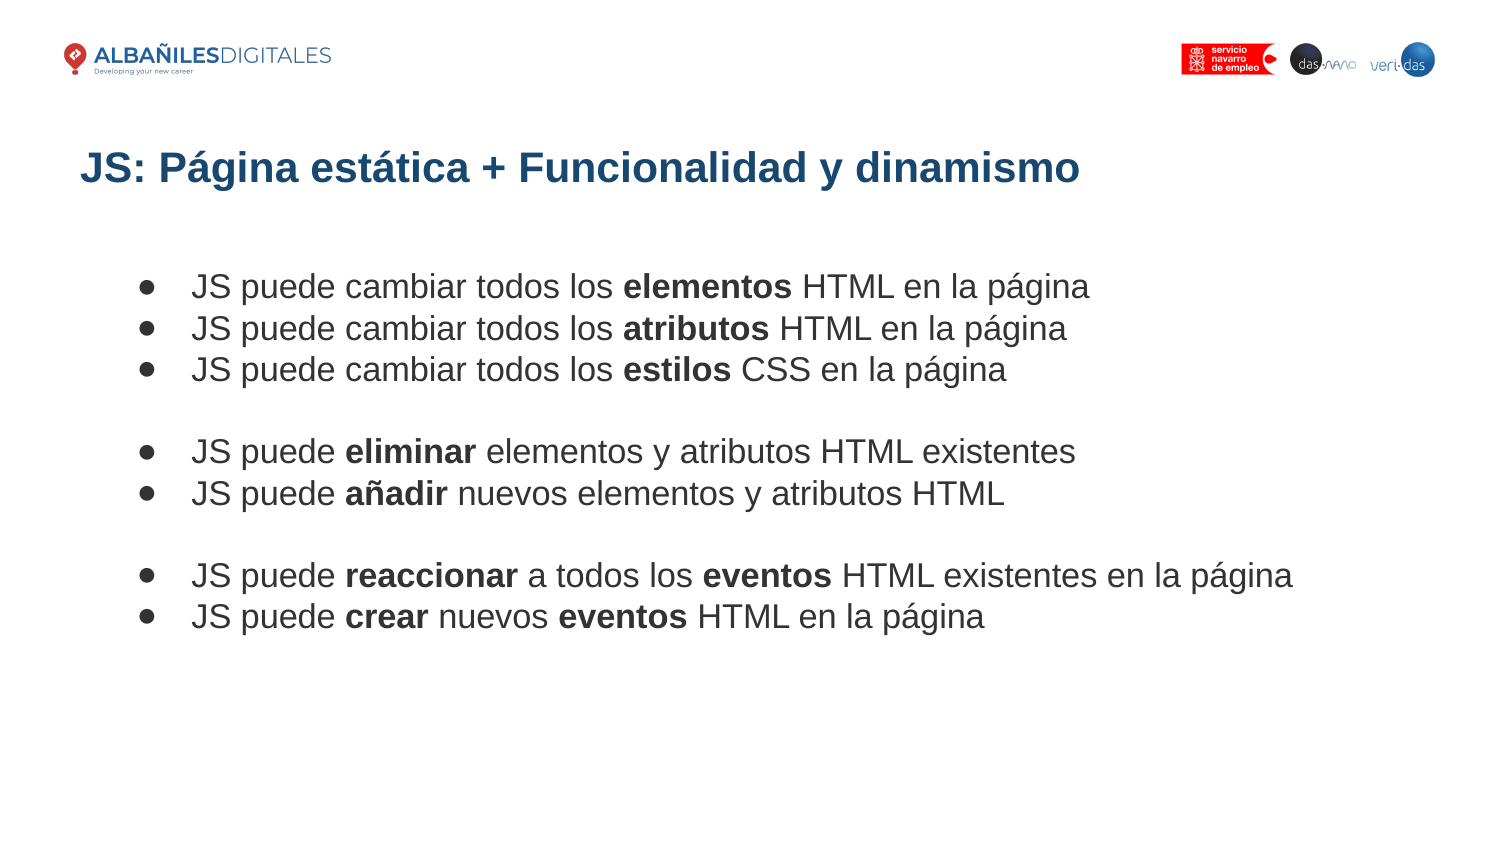

JS: Página estática + Funcionalidad y dinamismo
JS puede cambiar todos los elementos HTML en la página
JS puede cambiar todos los atributos HTML en la página
JS puede cambiar todos los estilos CSS en la página
JS puede eliminar elementos y atributos HTML existentes
JS puede añadir nuevos elementos y atributos HTML
JS puede reaccionar a todos los eventos HTML existentes en la página
JS puede crear nuevos eventos HTML en la página